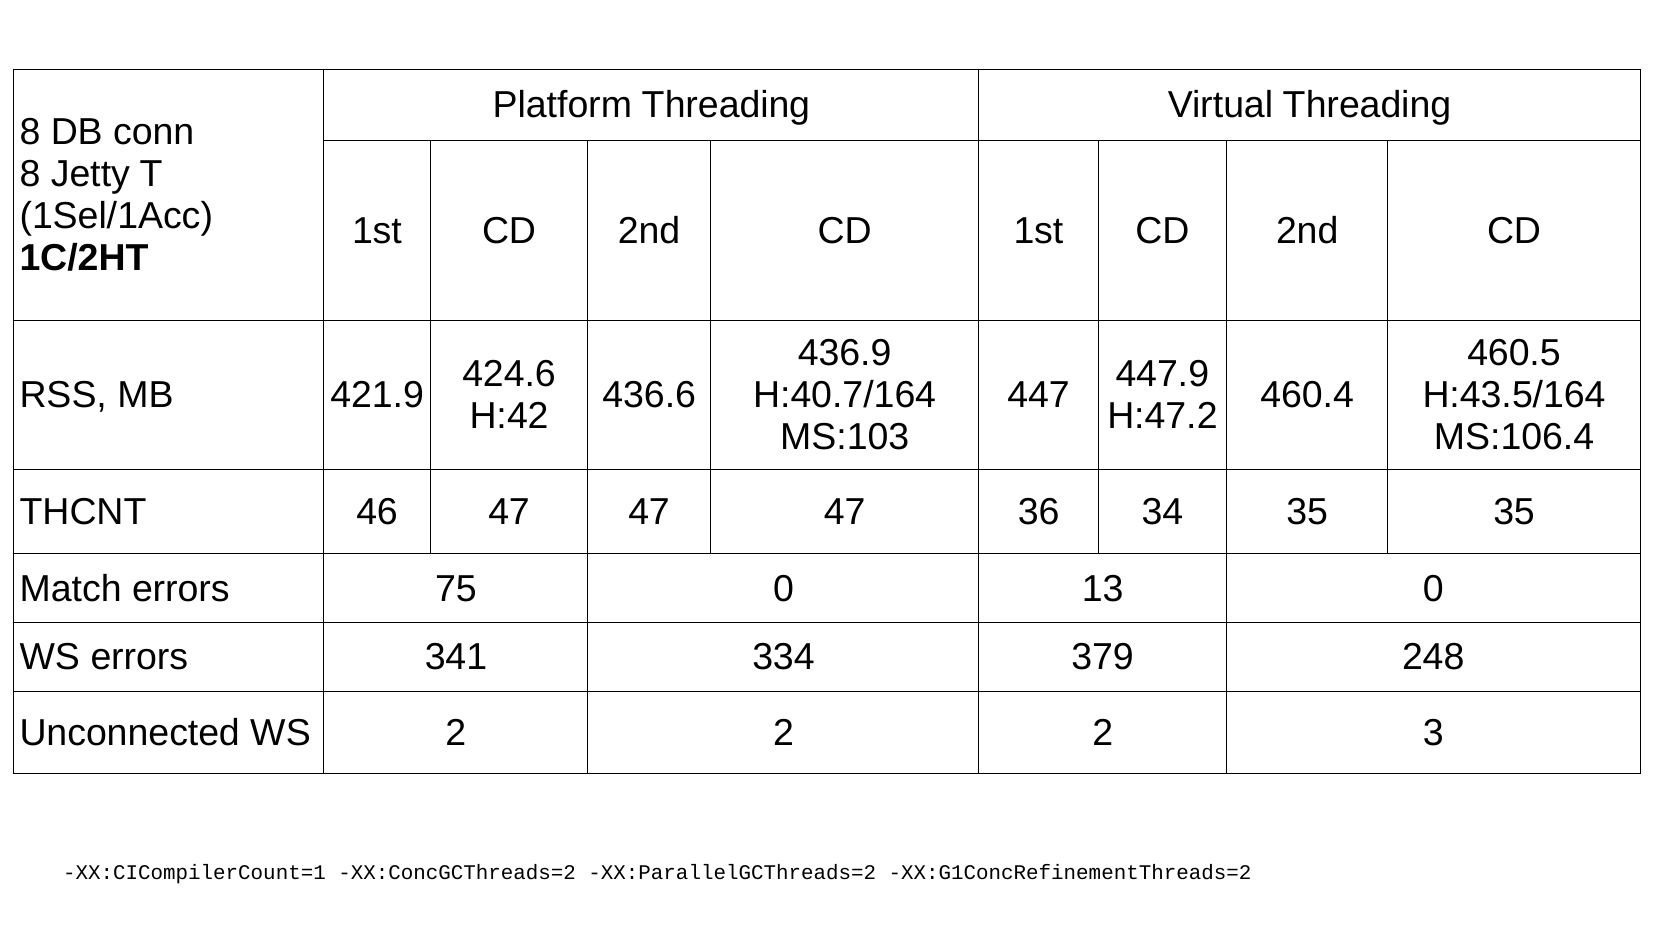

| 8 DB conn 8 Jetty T (1Sel/1Acc) 1C/2HT | Platform Threading | | | | Virtual Threading | | | |
| --- | --- | --- | --- | --- | --- | --- | --- | --- |
| | 1st | CD | 2nd | CD | 1st | CD | 2nd | CD |
| RSS, MB | 421.9 | 424.6 H:42 | 436.6 | 436.9 H:40.7/164 MS:103 | 447 | 447.9 H:47.2 | 460.4 | 460.5 H:43.5/164 MS:106.4 |
| THCNT | 46 | 47 | 47 | 47 | 36 | 34 | 35 | 35 |
| Match errors | 75 | | 0 | | 13 | | 0 | |
| WS errors | 341 | | 334 | | 379 | | 248 | |
| Unconnected WS | 2 | | 2 | | 2 | | 3 | |
-XX:CICompilerCount=1 -XX:ConcGCThreads=2 -XX:ParallelGCThreads=2 -XX:G1ConcRefinementThreads=2